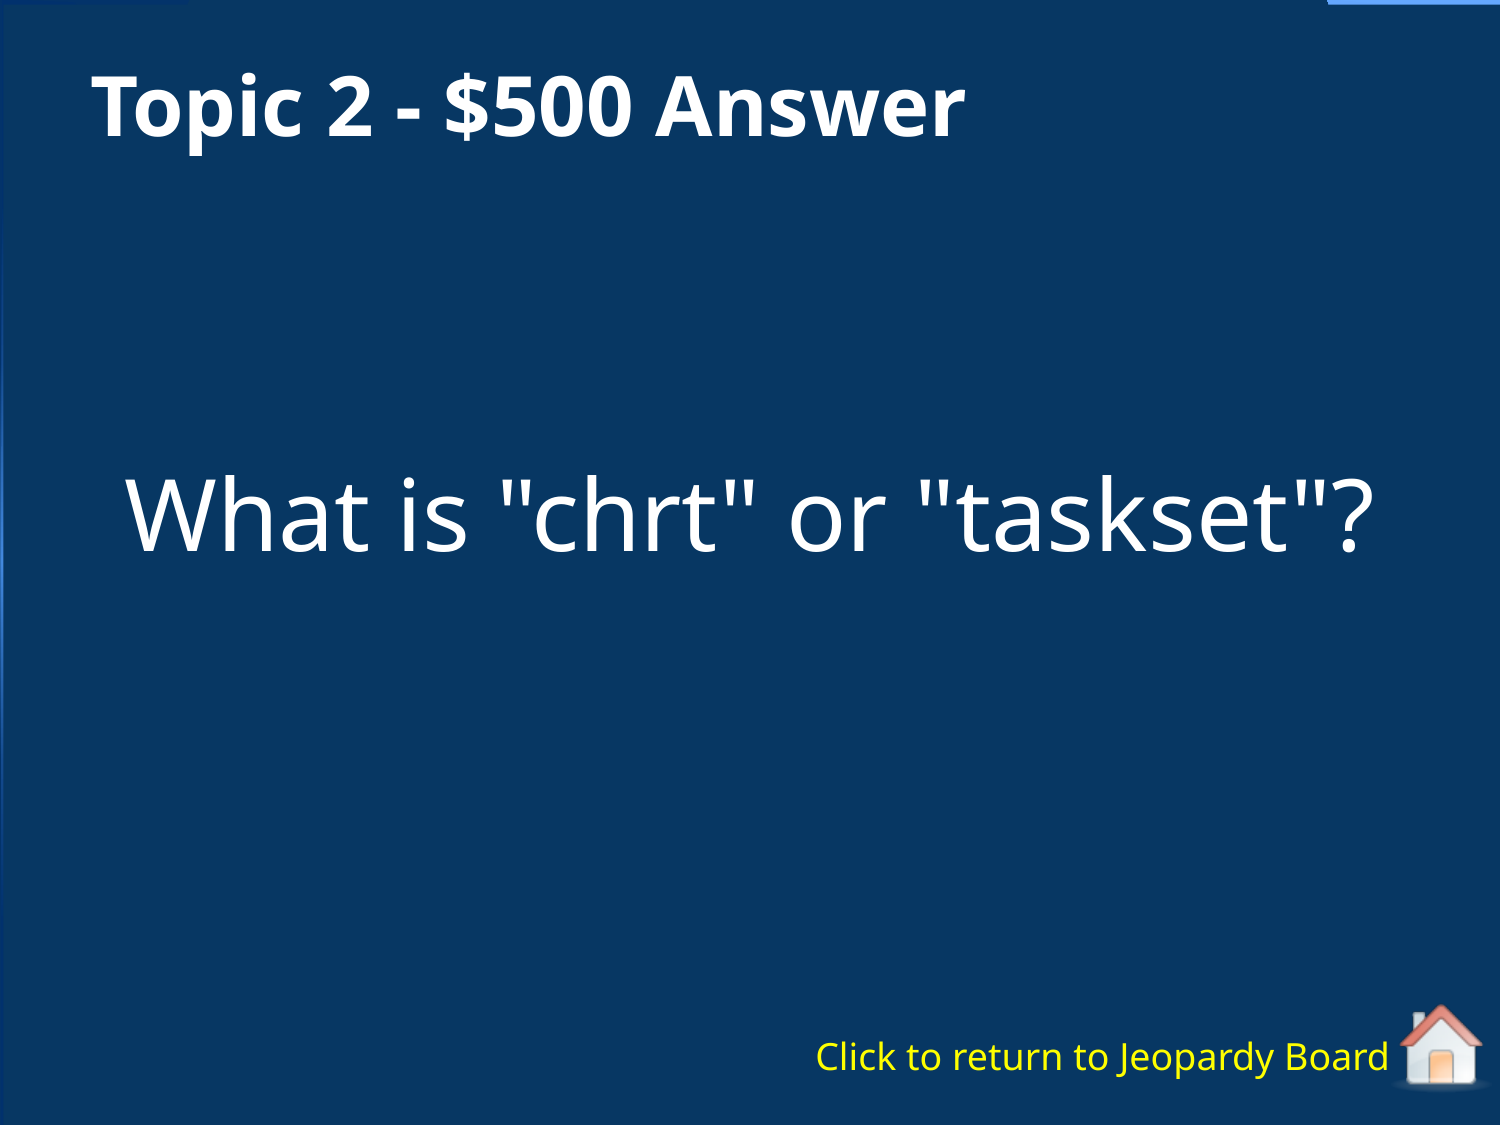

Topic 2 - $500 Answer
# What is "chrt" or "taskset"?
Click to return to Jeopardy Board